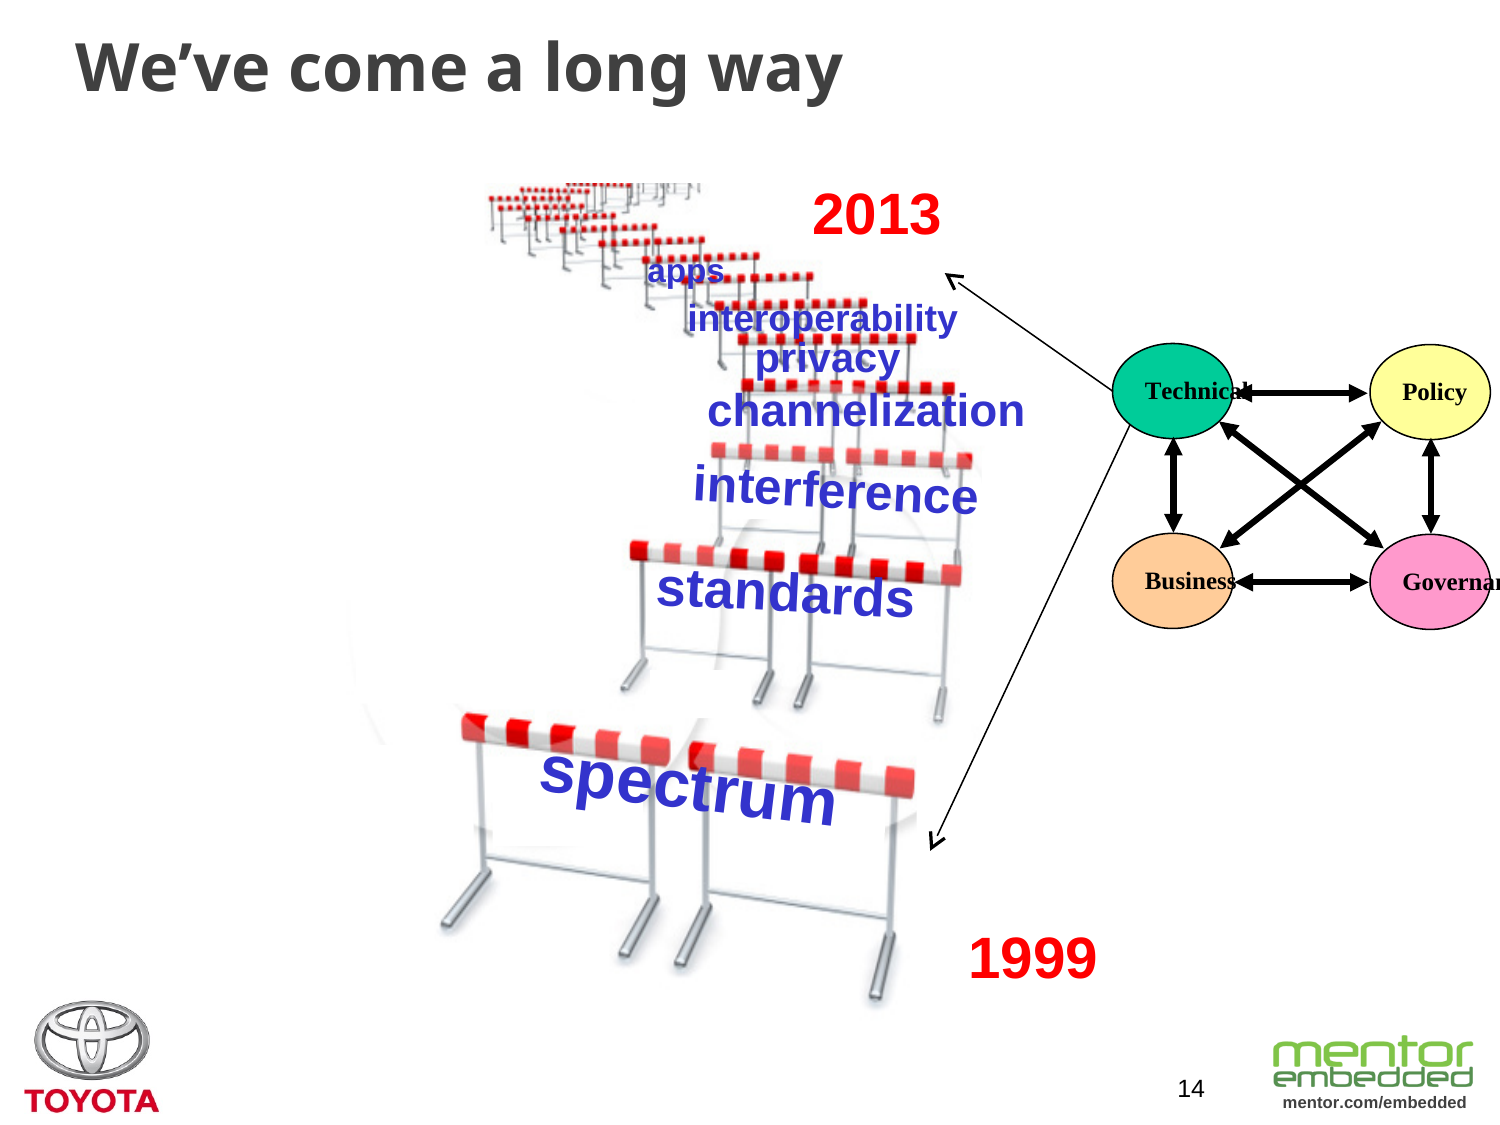

We’ve come a long way
2013
apps
interoperability
privacy
Technical
Policy
Business
Governance
channelization
interference
standards
spectrum
1999